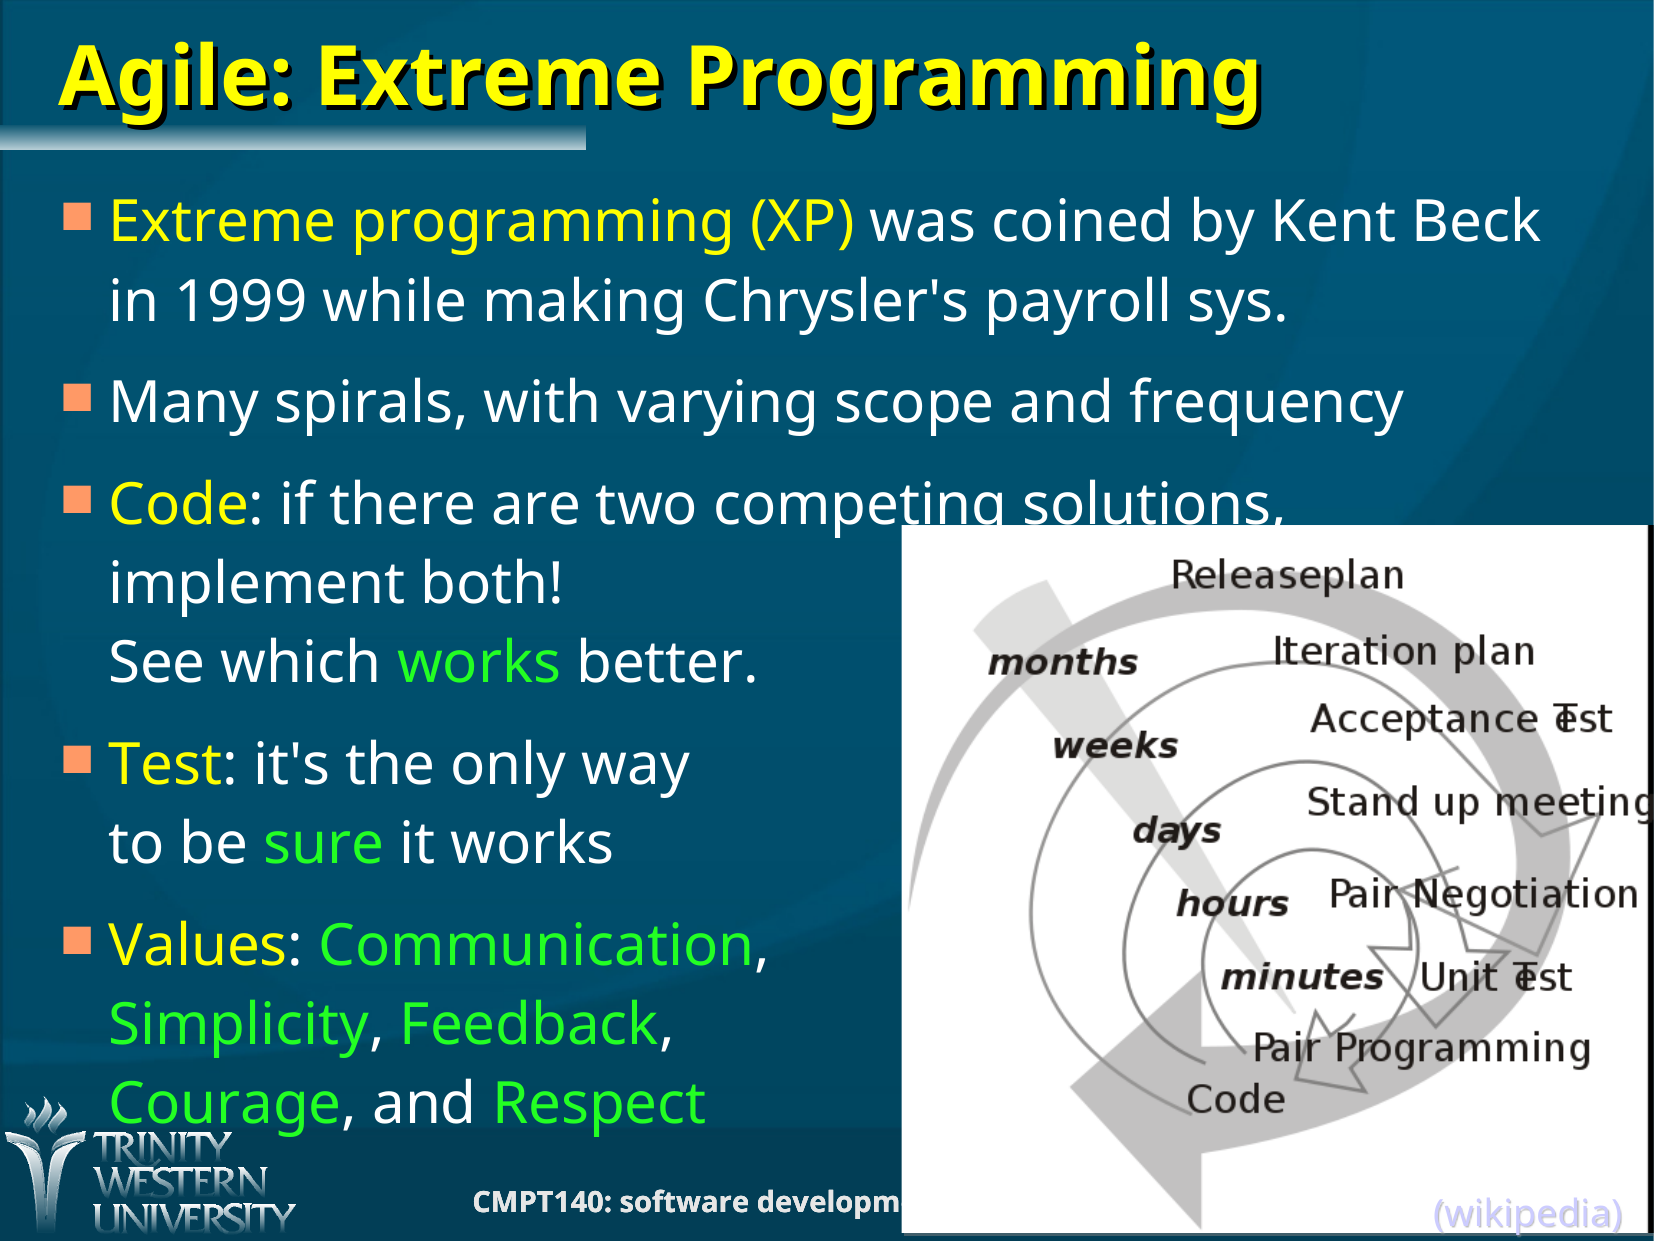

# Agile: Extreme Programming
Extreme programming (XP) was coined by Kent Beck in 1999 while making Chrysler's payroll sys.
Many spirals, with varying scope and frequency
Code: if there are two competing solutions, implement both!
See which works better.
Test: it's the only way
to be sure it works
Values: Communication,
Simplicity, Feedback,
Courage, and Respect
(wikipedia)
CMPT140: software development
4 Dec 2009
15